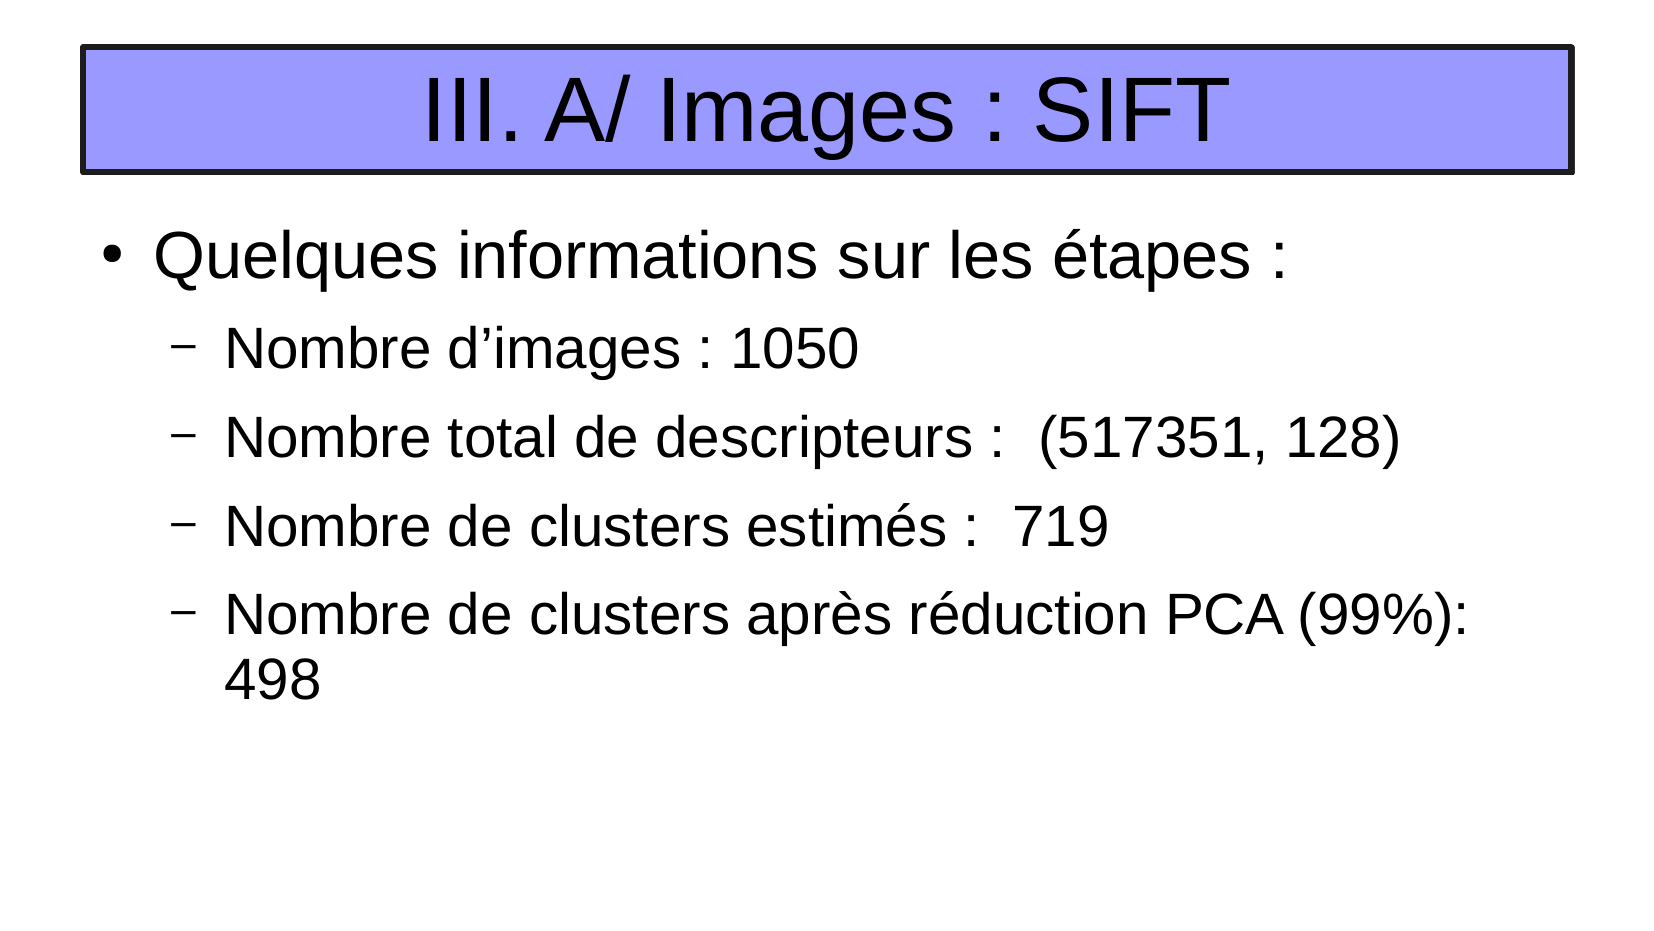

III. A/ Images : SIFT
# Quelques informations sur les étapes :
Nombre d’images : 1050
Nombre total de descripteurs : (517351, 128)
Nombre de clusters estimés : 719
Nombre de clusters après réduction PCA (99%): 498